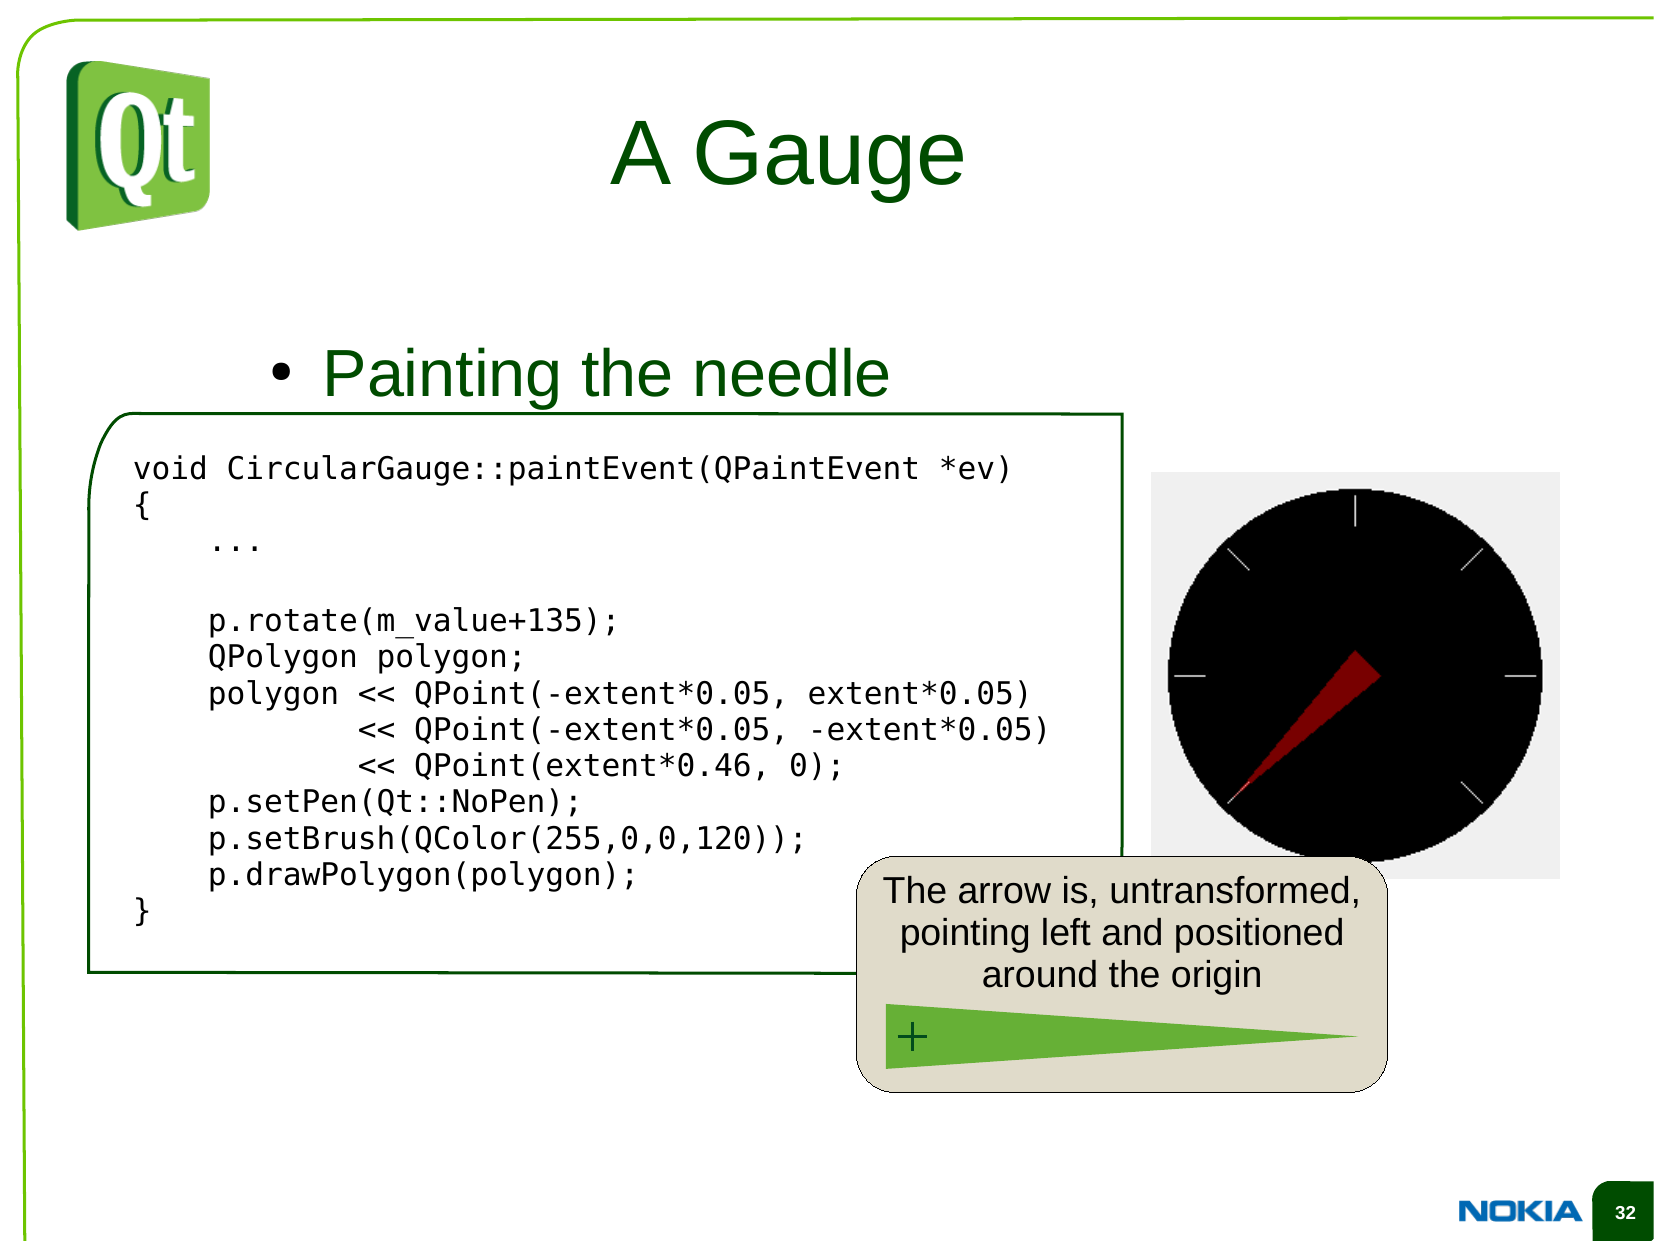

# A Gauge
Painting the needle
void CircularGauge::paintEvent(QPaintEvent *ev)
{
 ...
 p.rotate(m_value+135);
 QPolygon polygon;
 polygon << QPoint(-extent*0.05, extent*0.05)
 << QPoint(-extent*0.05, -extent*0.05)
 << QPoint(extent*0.46, 0);
 p.setPen(Qt::NoPen);
 p.setBrush(QColor(255,0,0,120));
 p.drawPolygon(polygon);
}
The arrow is, untransformed,
pointing left and positioned
around the origin